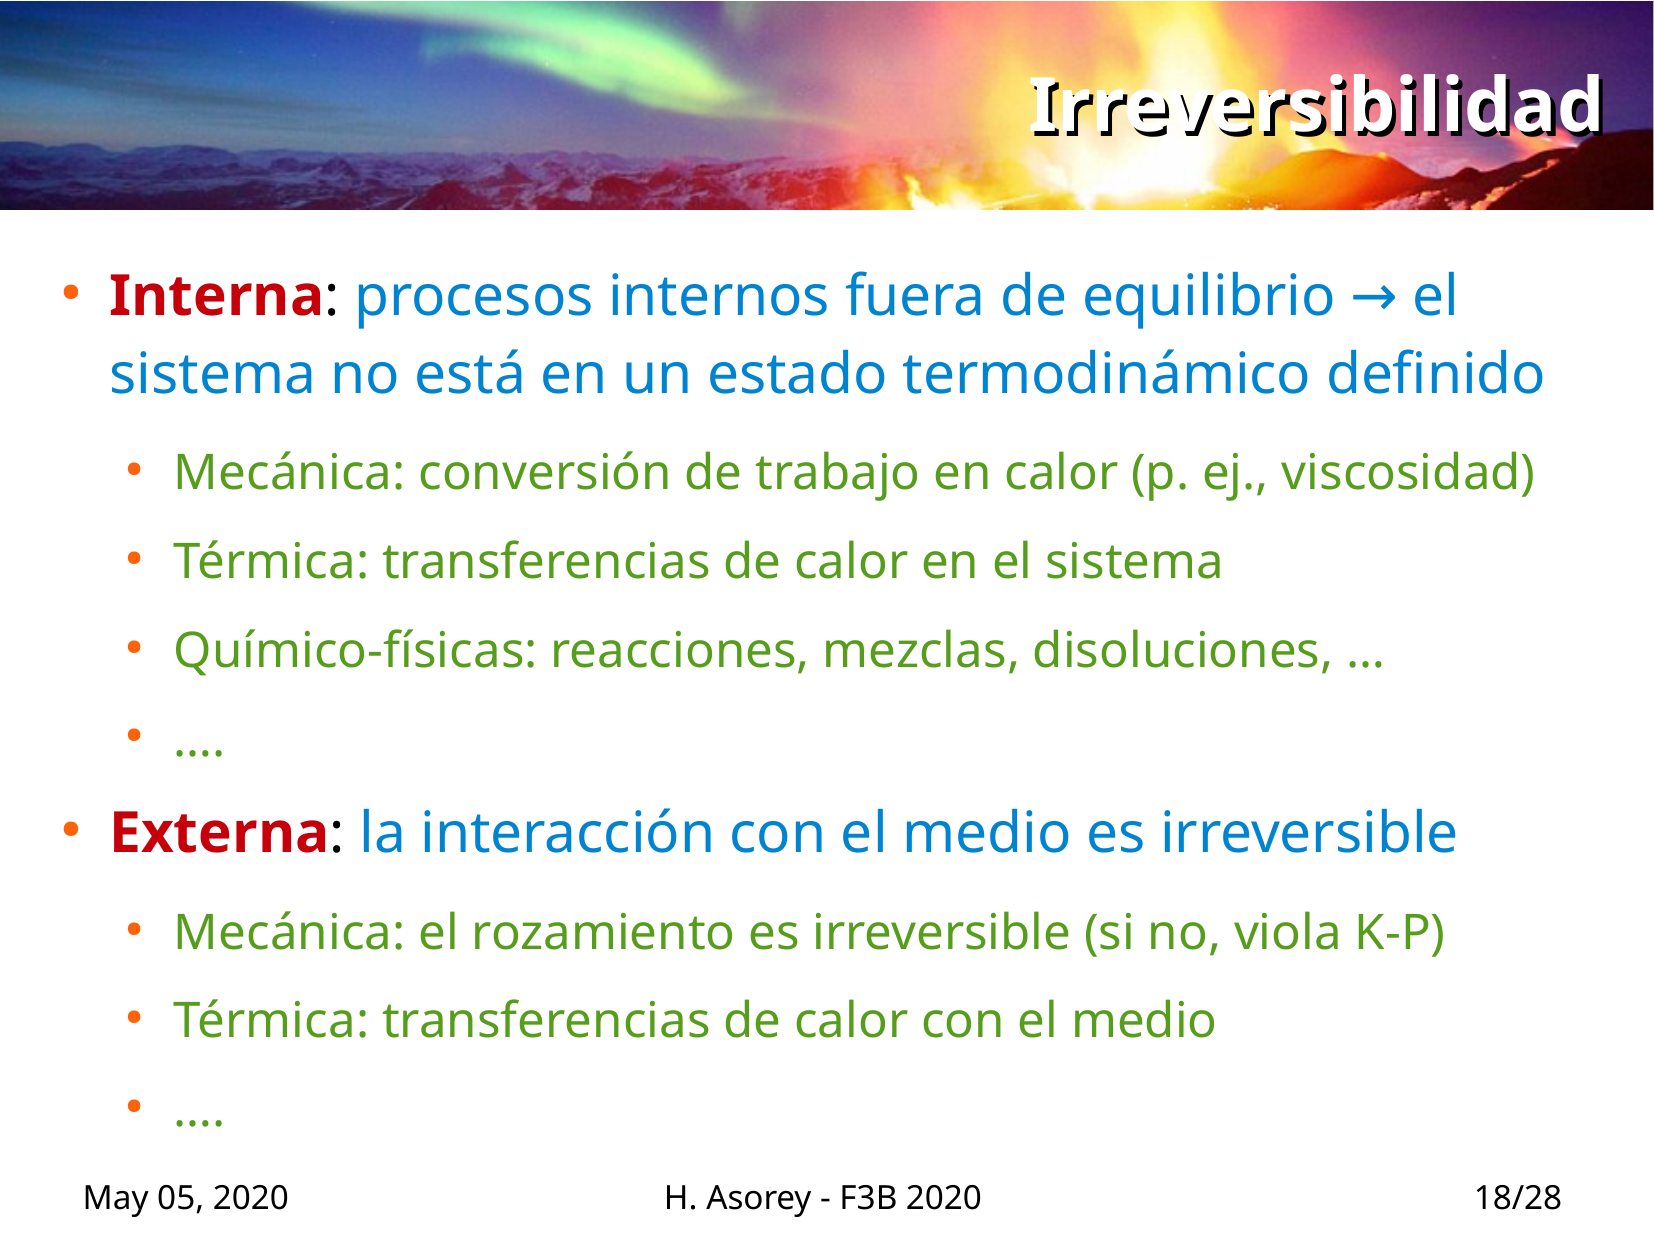

# Irreversibilidad
Interna: procesos internos fuera de equilibrio → el sistema no está en un estado termodinámico definido
Mecánica: conversión de trabajo en calor (p. ej., viscosidad)
Térmica: transferencias de calor en el sistema
Químico-físicas: reacciones, mezclas, disoluciones, …
….
Externa: la interacción con el medio es irreversible
Mecánica: el rozamiento es irreversible (si no, viola K-P)
Térmica: transferencias de calor con el medio
….
May 05, 2020
H. Asorey - F3B 2020
18